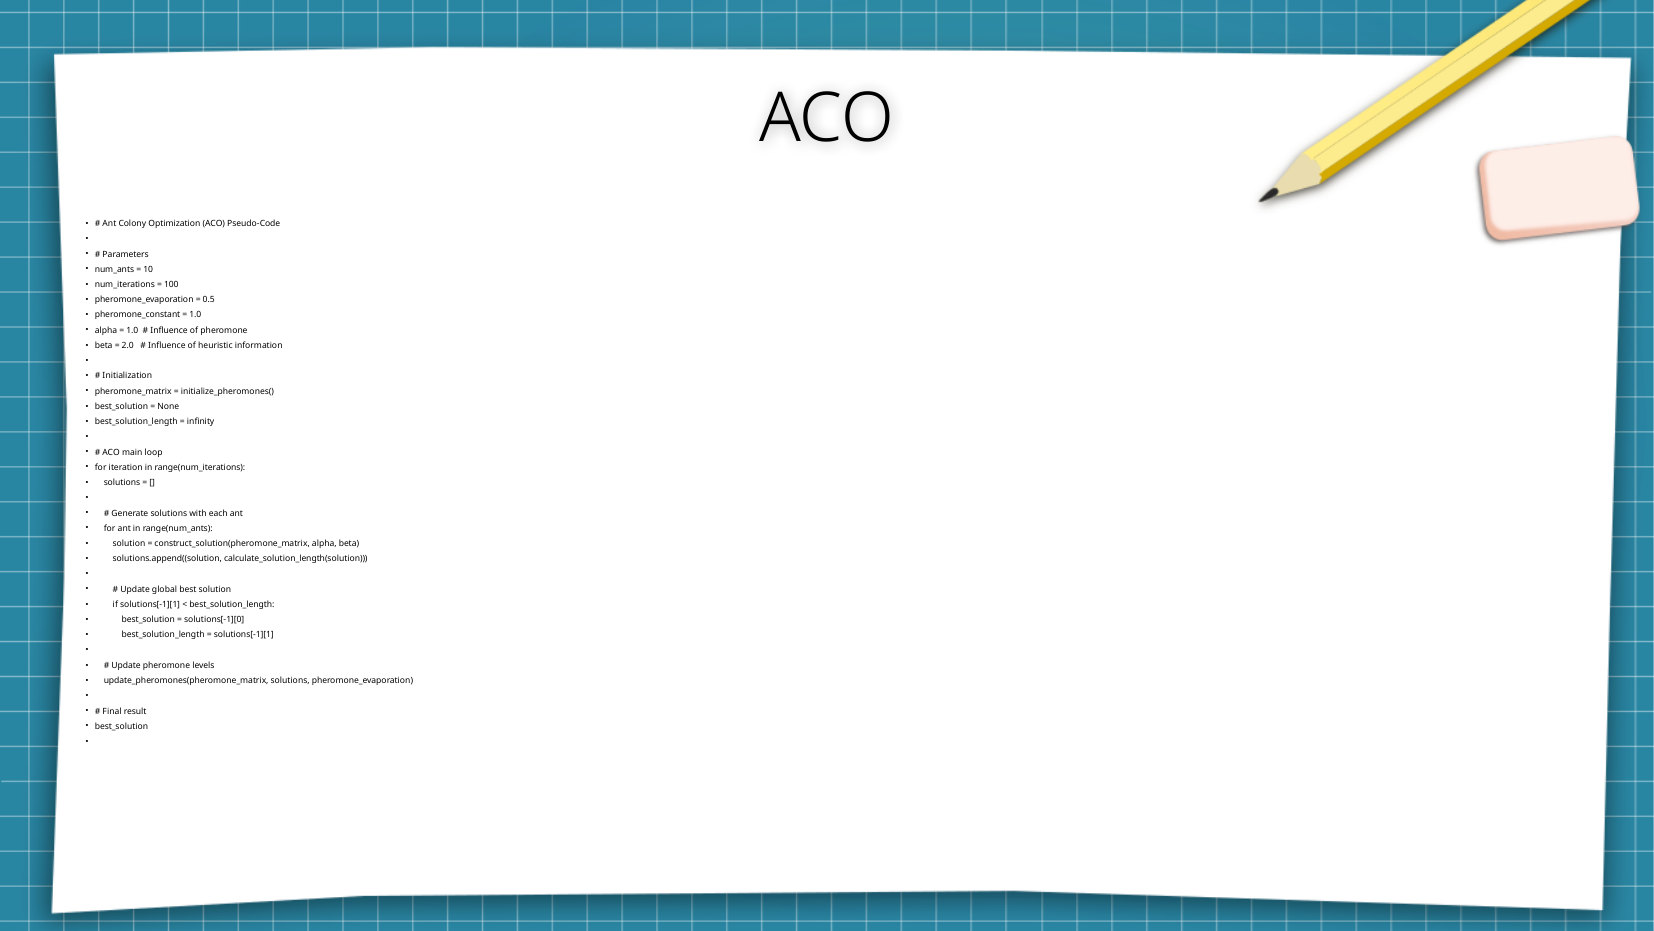

# ACO
# Ant Colony Optimization (ACO) Pseudo-Code
# Parameters
num_ants = 10
num_iterations = 100
pheromone_evaporation = 0.5
pheromone_constant = 1.0
alpha = 1.0 # Influence of pheromone
beta = 2.0 # Influence of heuristic information
# Initialization
pheromone_matrix = initialize_pheromones()
best_solution = None
best_solution_length = infinity
# ACO main loop
for iteration in range(num_iterations):
 solutions = []
 # Generate solutions with each ant
 for ant in range(num_ants):
 solution = construct_solution(pheromone_matrix, alpha, beta)
 solutions.append((solution, calculate_solution_length(solution)))
 # Update global best solution
 if solutions[-1][1] < best_solution_length:
 best_solution = solutions[-1][0]
 best_solution_length = solutions[-1][1]
 # Update pheromone levels
 update_pheromones(pheromone_matrix, solutions, pheromone_evaporation)
# Final result
best_solution